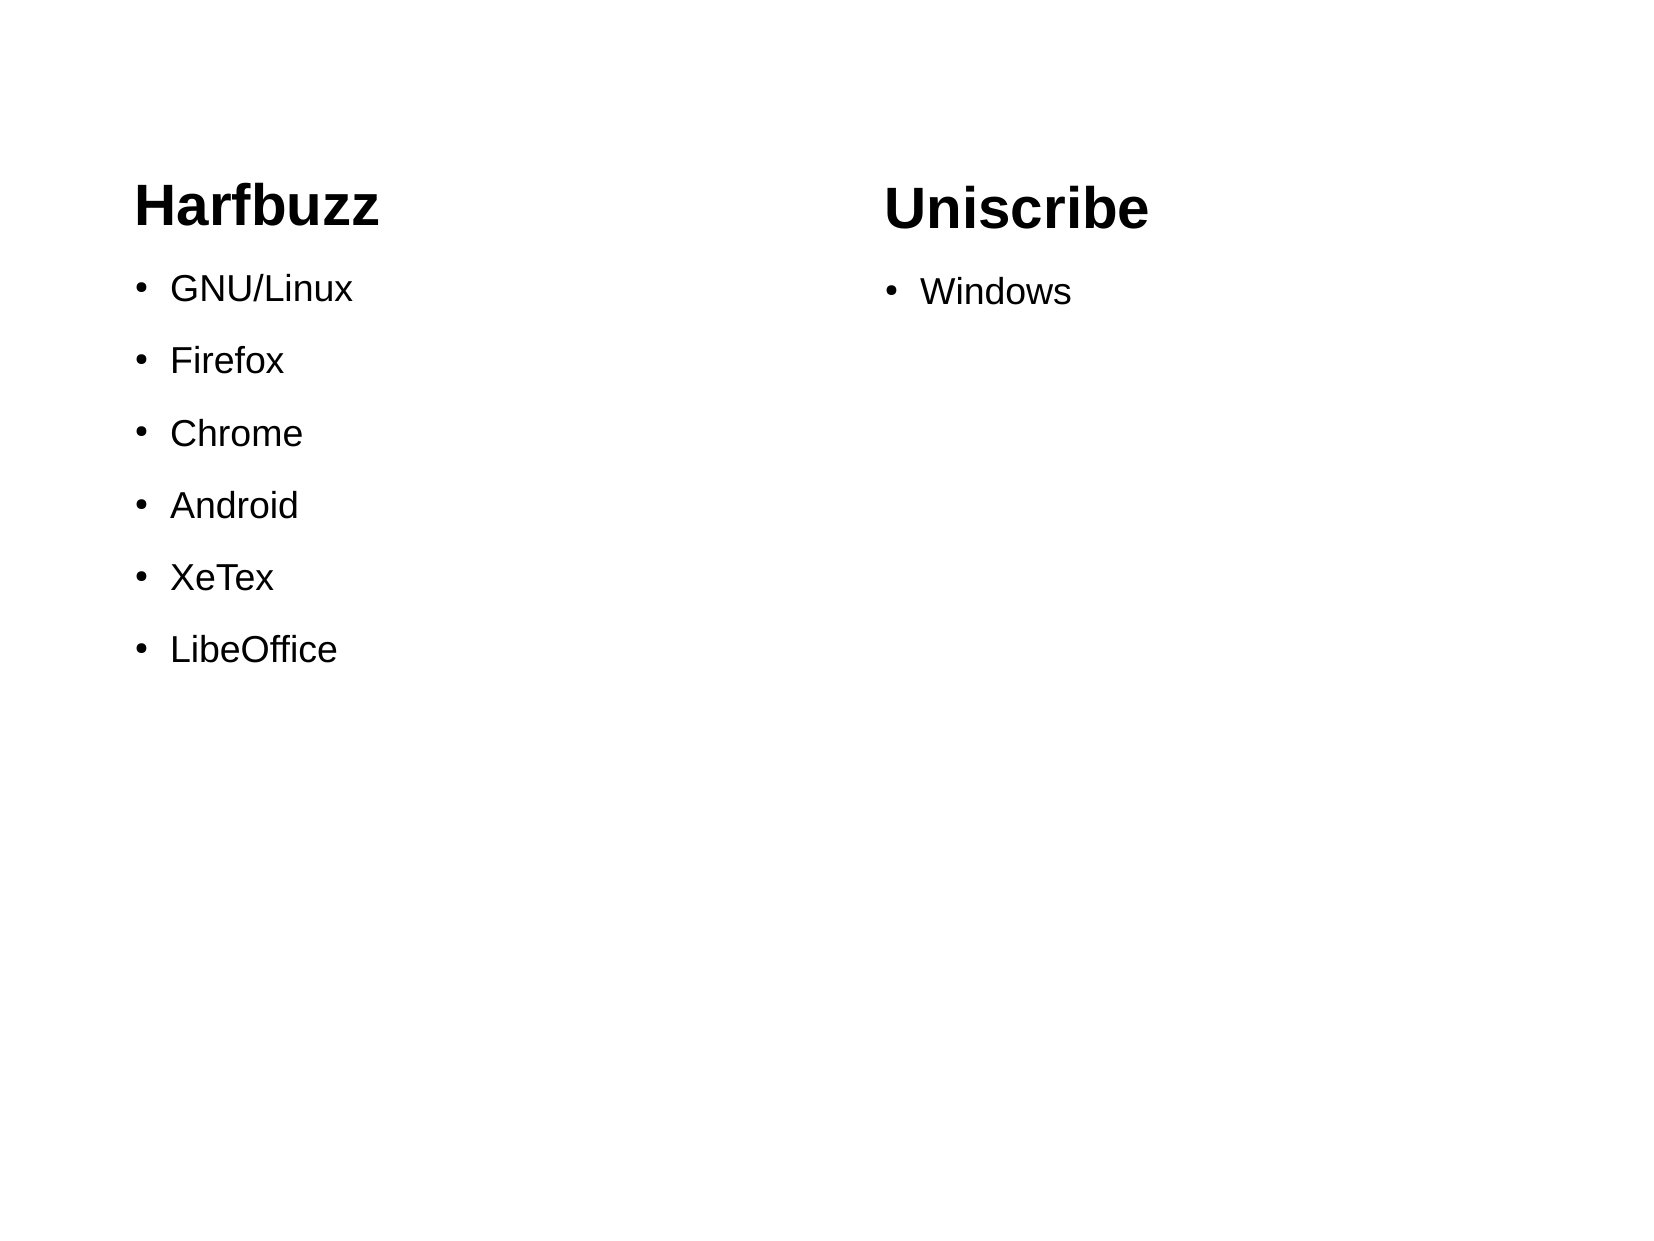

Harfbuzz
GNU/Linux
Firefox
Chrome
Android
XeTex
LibeOffice
Uniscribe
Windows